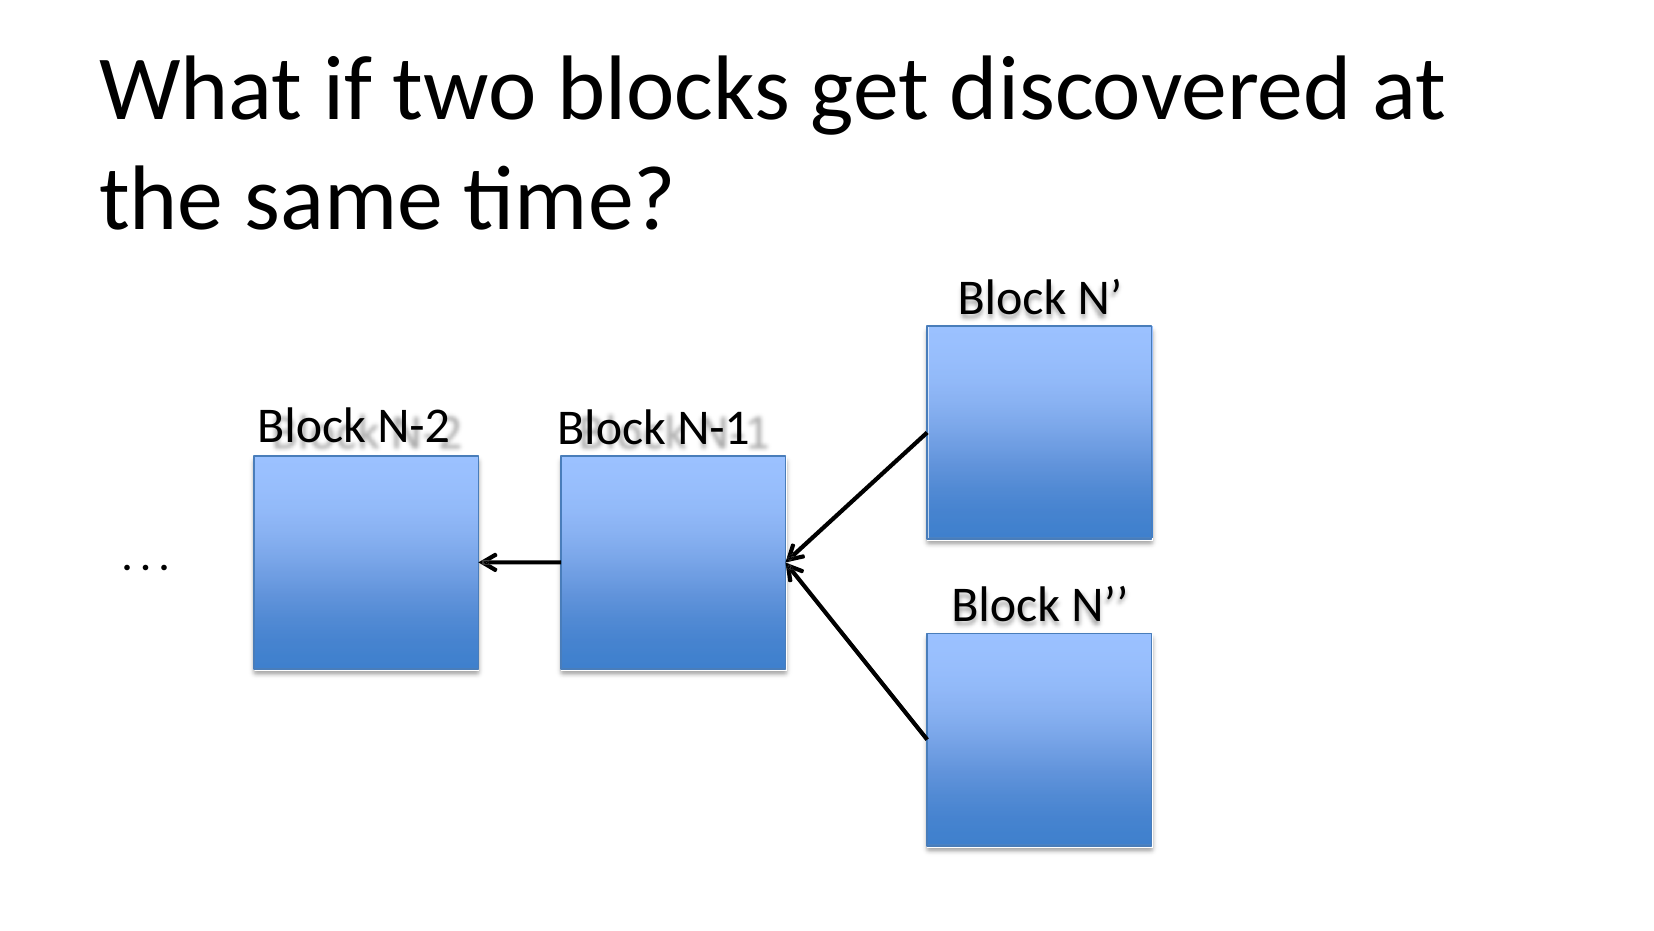

# What if two blocks get discovered at the same time?
Block N’
Block N-2
Block N-1
. . .
Block N’’